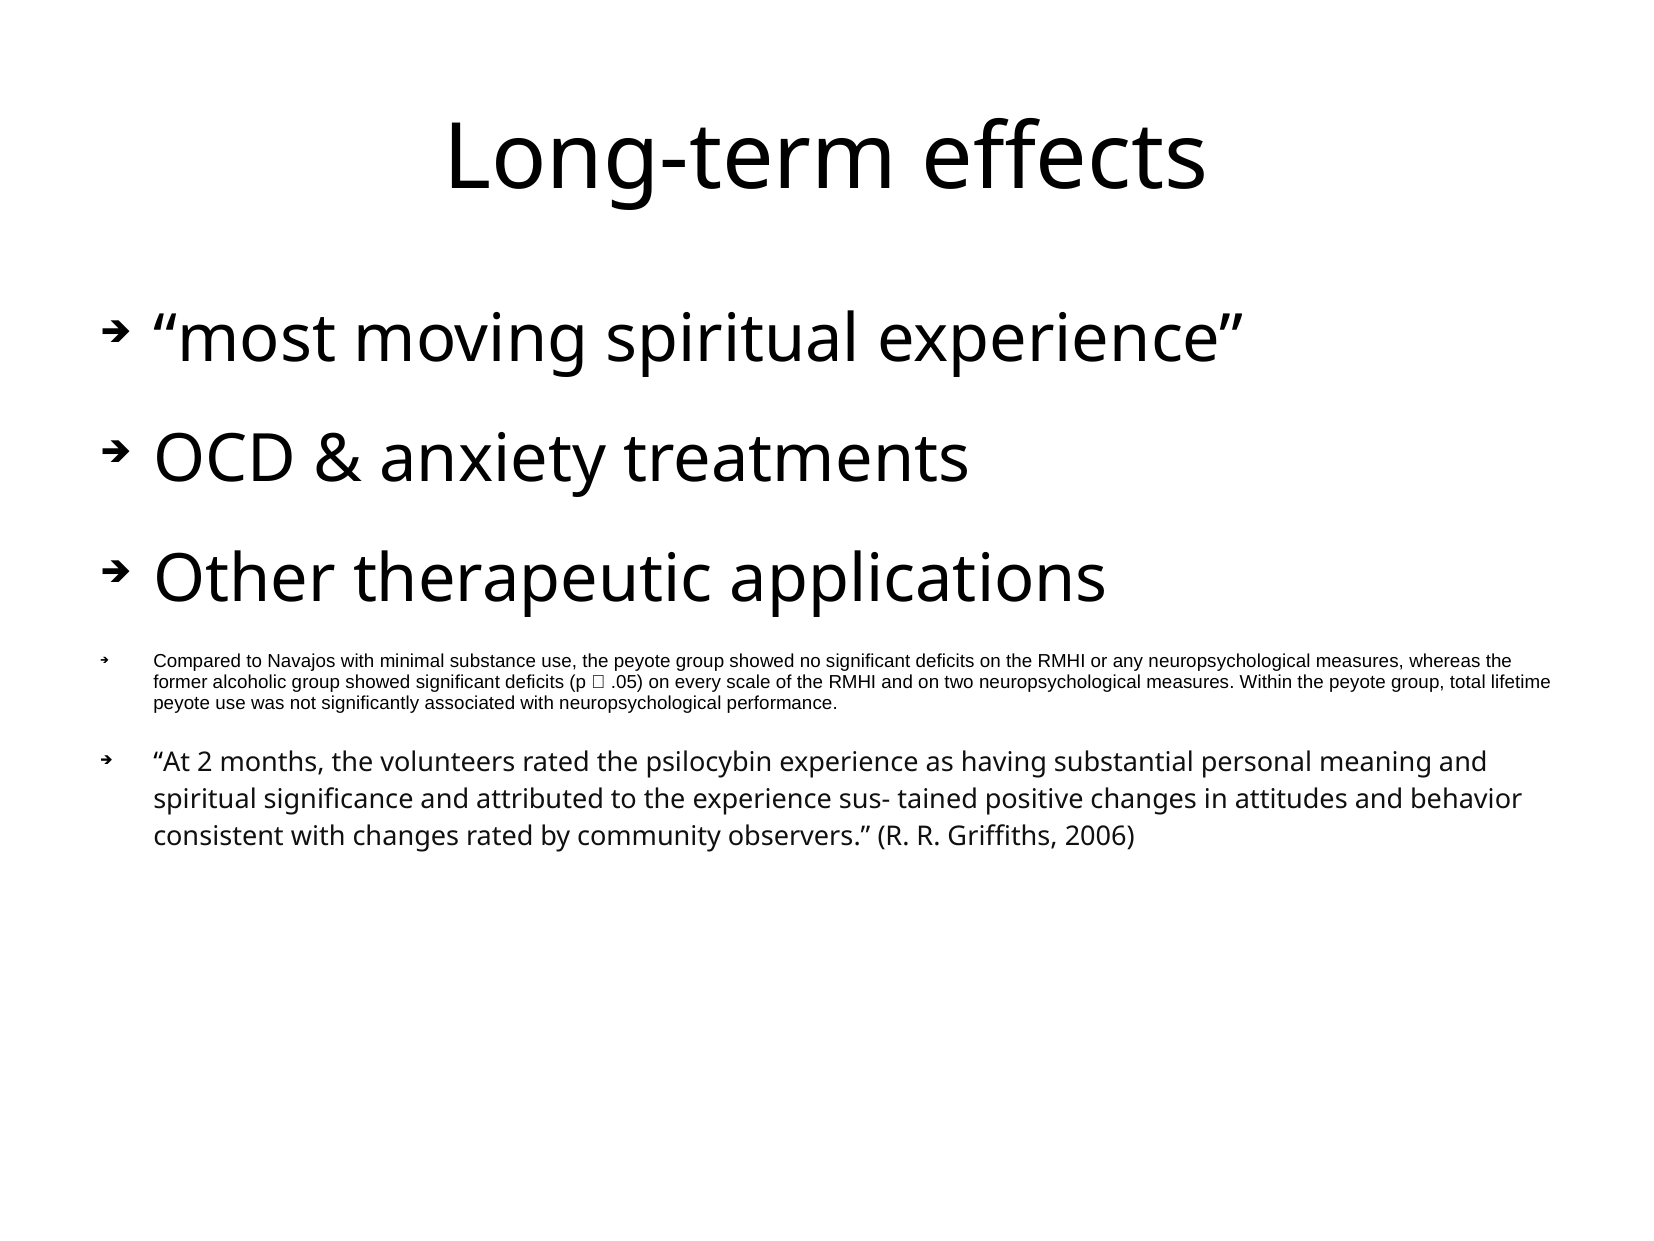

# Long-term effects
“most moving spiritual experience”
OCD & anxiety treatments
Other therapeutic applications
Compared to Navajos with minimal substance use, the peyote group showed no significant deficits on the RMHI or any neuropsychological measures, whereas the former alcoholic group showed significant deficits (p 􏰇 .05) on every scale of the RMHI and on two neuropsychological measures. Within the peyote group, total lifetime peyote use was not significantly associated with neuropsychological performance.
“At 2 months, the volunteers rated the psilocybin experience as having substantial personal meaning and spiritual significance and attributed to the experience sus- tained positive changes in attitudes and behavior consistent with changes rated by community observers.” (R. R. Griffiths, 2006)